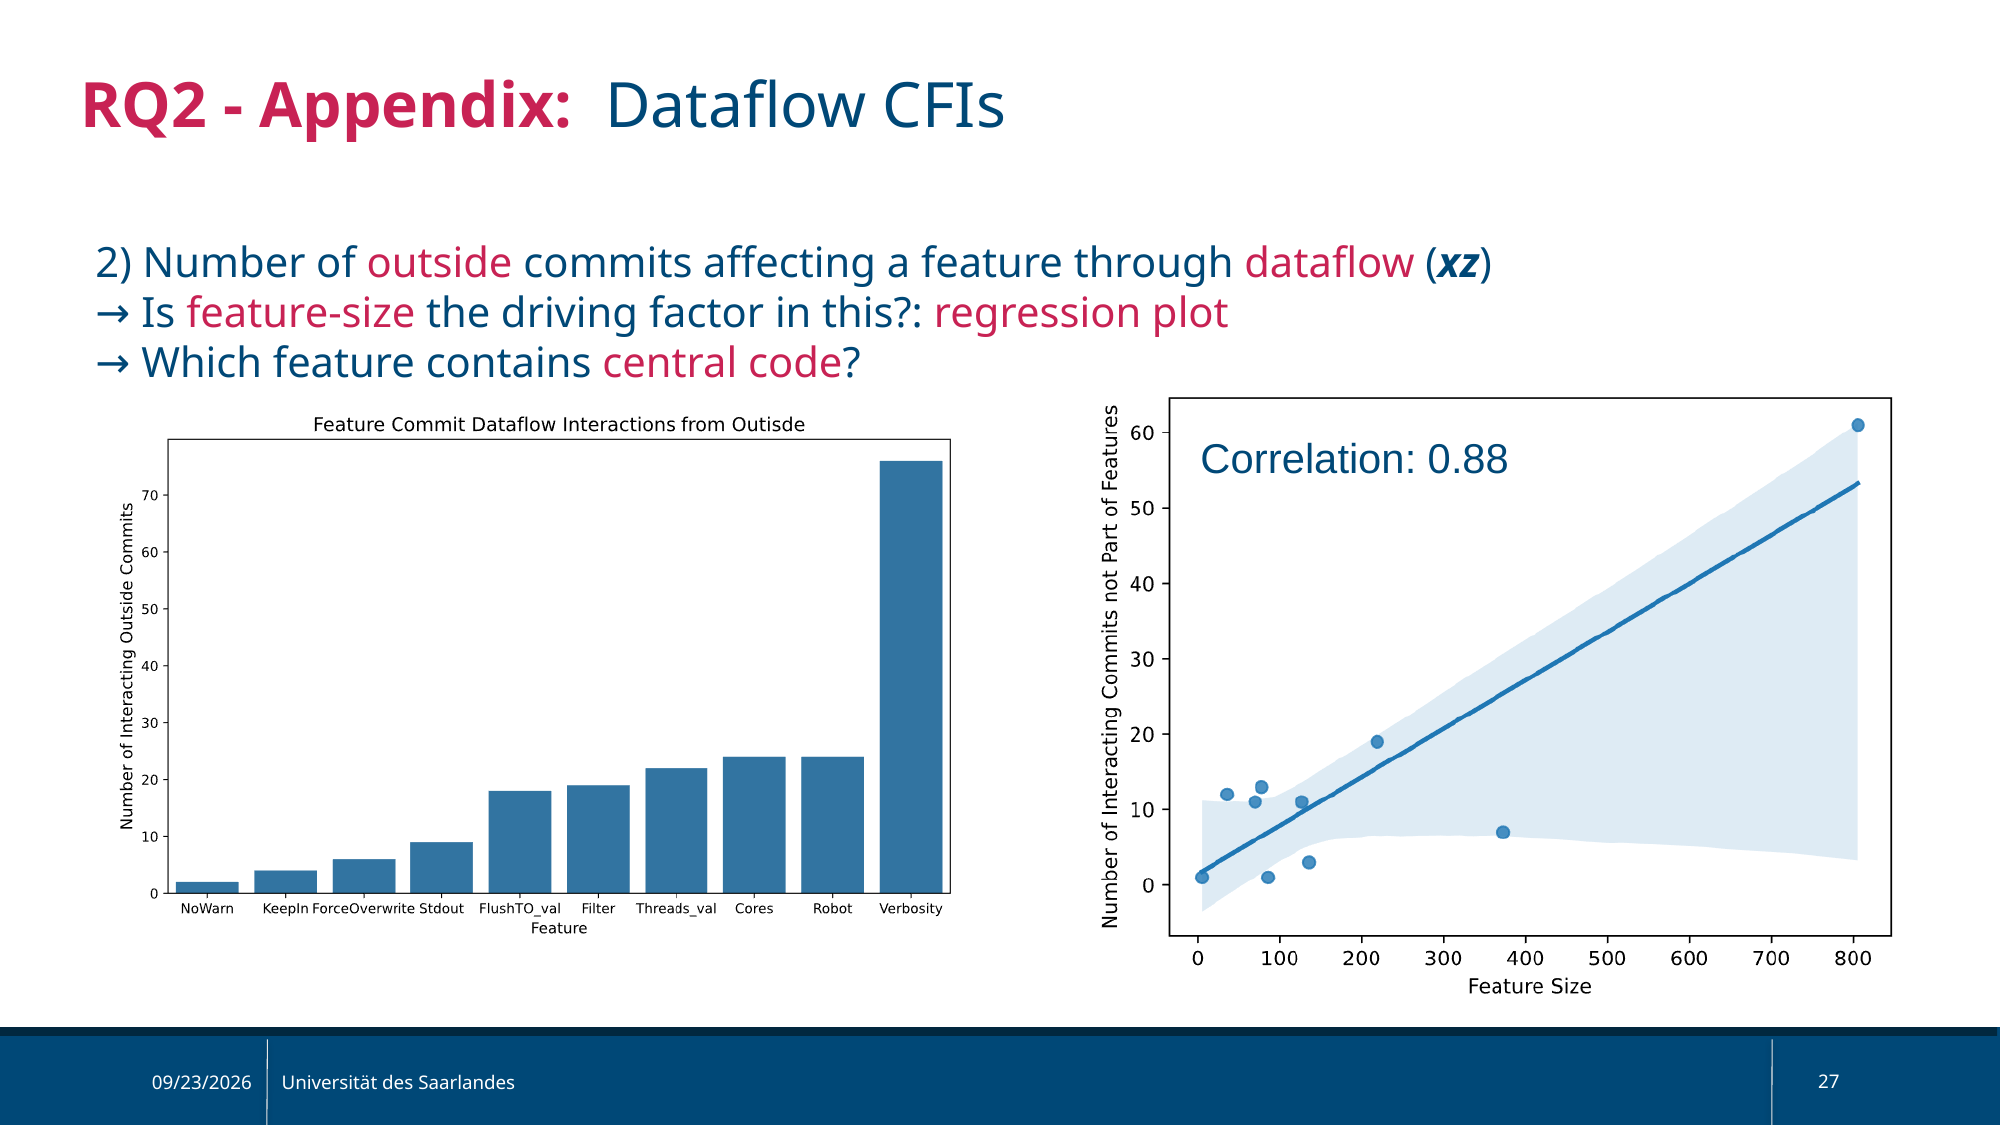

RQ2 - Appendix: Dataflow CFIs
# 2) Number of outside commits affecting a feature through dataflow (xz)
→ Is feature-size the driving factor in this?: regression plot
→ Which feature contains central code?
Correlation: 0.88
Universität des Saarlandes